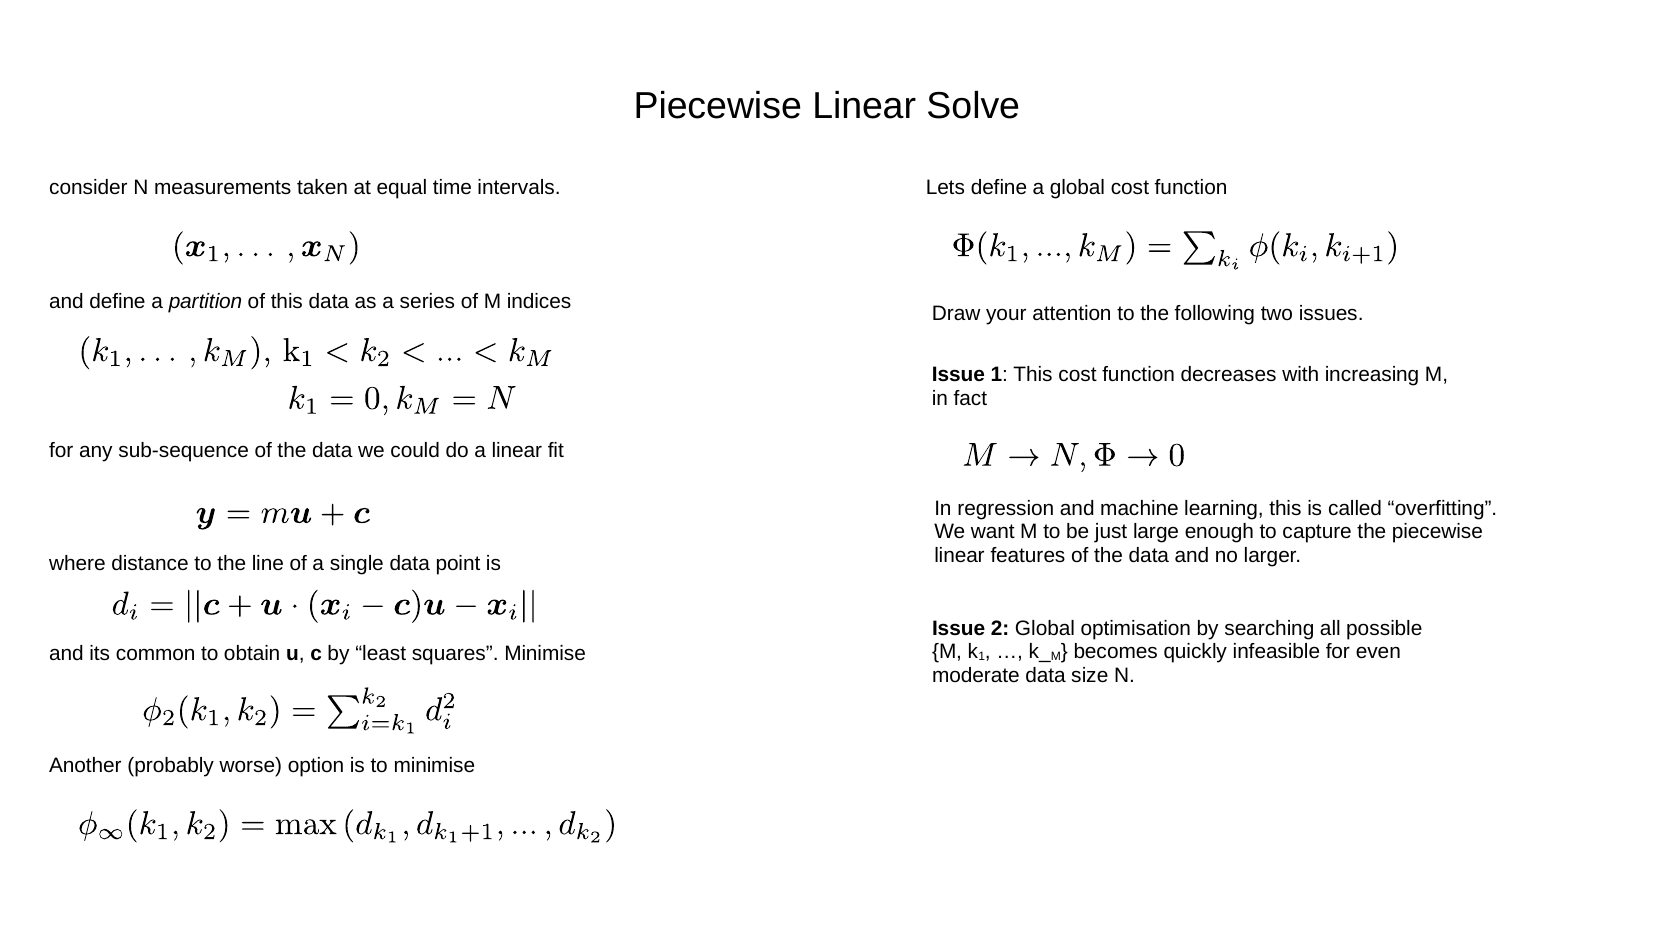

# Piecewise Linear Solve
consider N measurements taken at equal time intervals.
Lets define a global cost function
and define a partition of this data as a series of M indices
Draw your attention to the following two issues.
Issue 1: This cost function decreases with increasing M, in fact
for any sub-sequence of the data we could do a linear fit
In regression and machine learning, this is called “overfitting”. We want M to be just large enough to capture the piecewise linear features of the data and no larger.
where distance to the line of a single data point is
Issue 2: Global optimisation by searching all possible {M, k1, …, k_M} becomes quickly infeasible for even moderate data size N.
and its common to obtain u, c by “least squares”. Minimise
Another (probably worse) option is to minimise